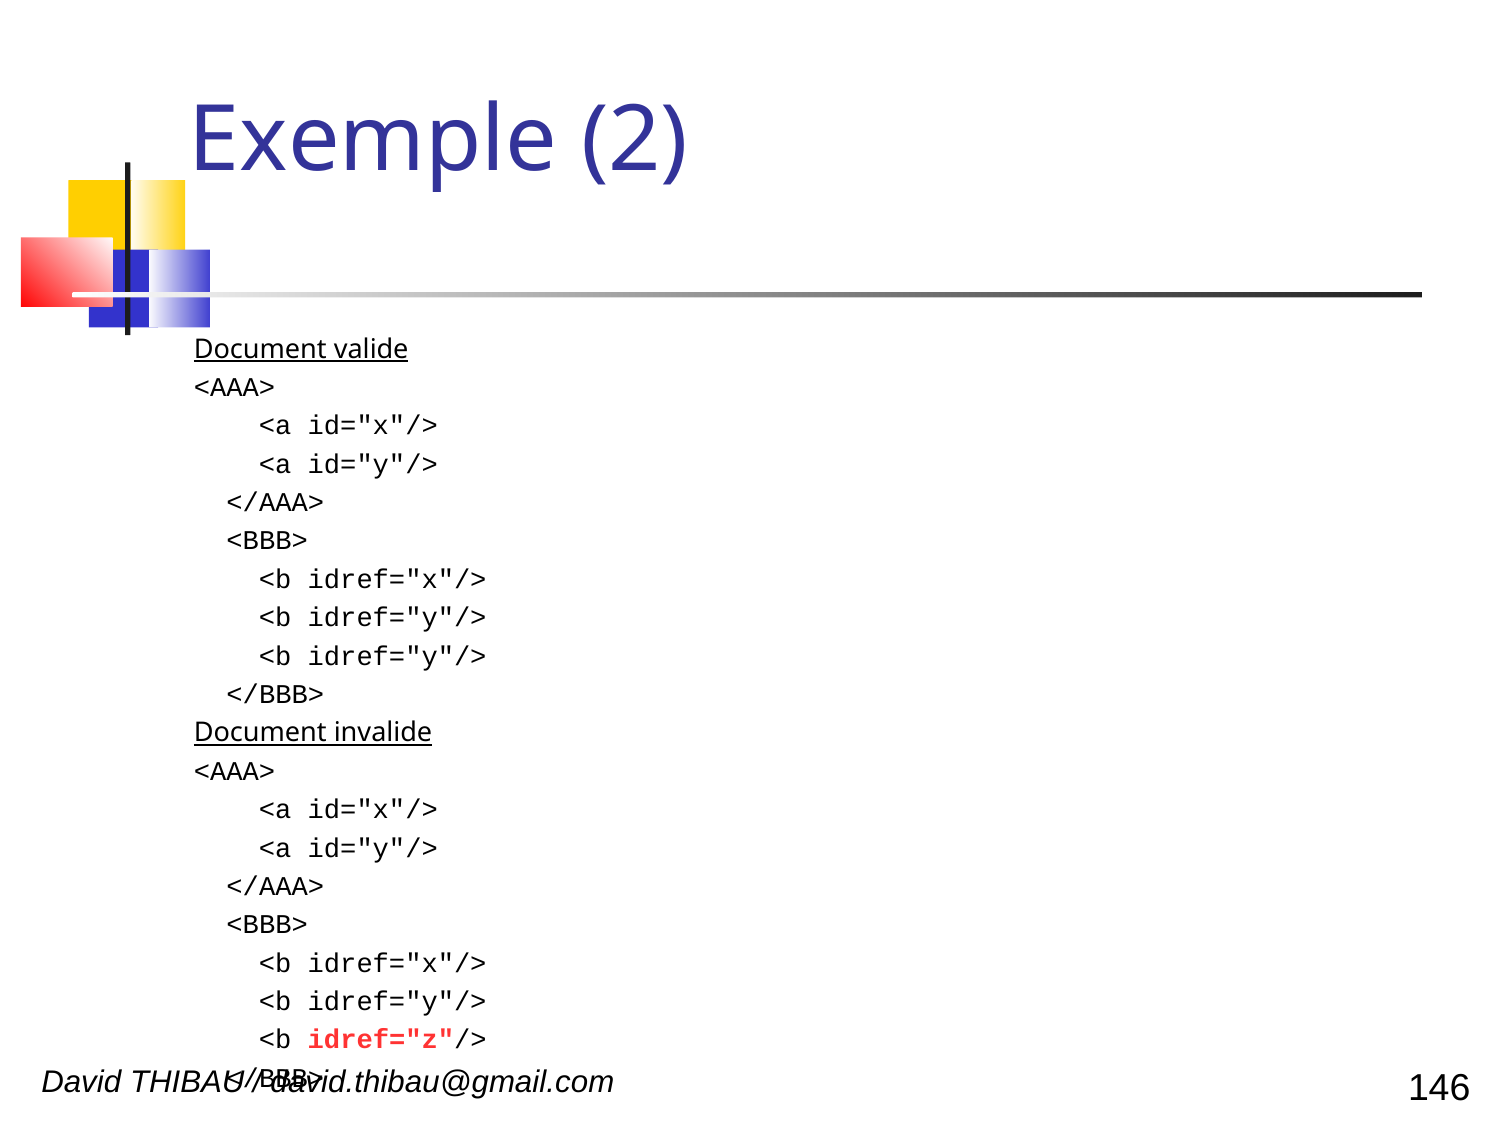

# Exemple (2)
Document valide
<AAA>
 <a id="x"/>
 <a id="y"/>
 </AAA>
 <BBB>
 <b idref="x"/>
 <b idref="y"/>
 <b idref="y"/>
 </BBB>
Document invalide
<AAA>
 <a id="x"/>
 <a id="y"/>
 </AAA>
 <BBB>
 <b idref="x"/>
 <b idref="y"/>
 <b idref="z"/>
 </BBB>